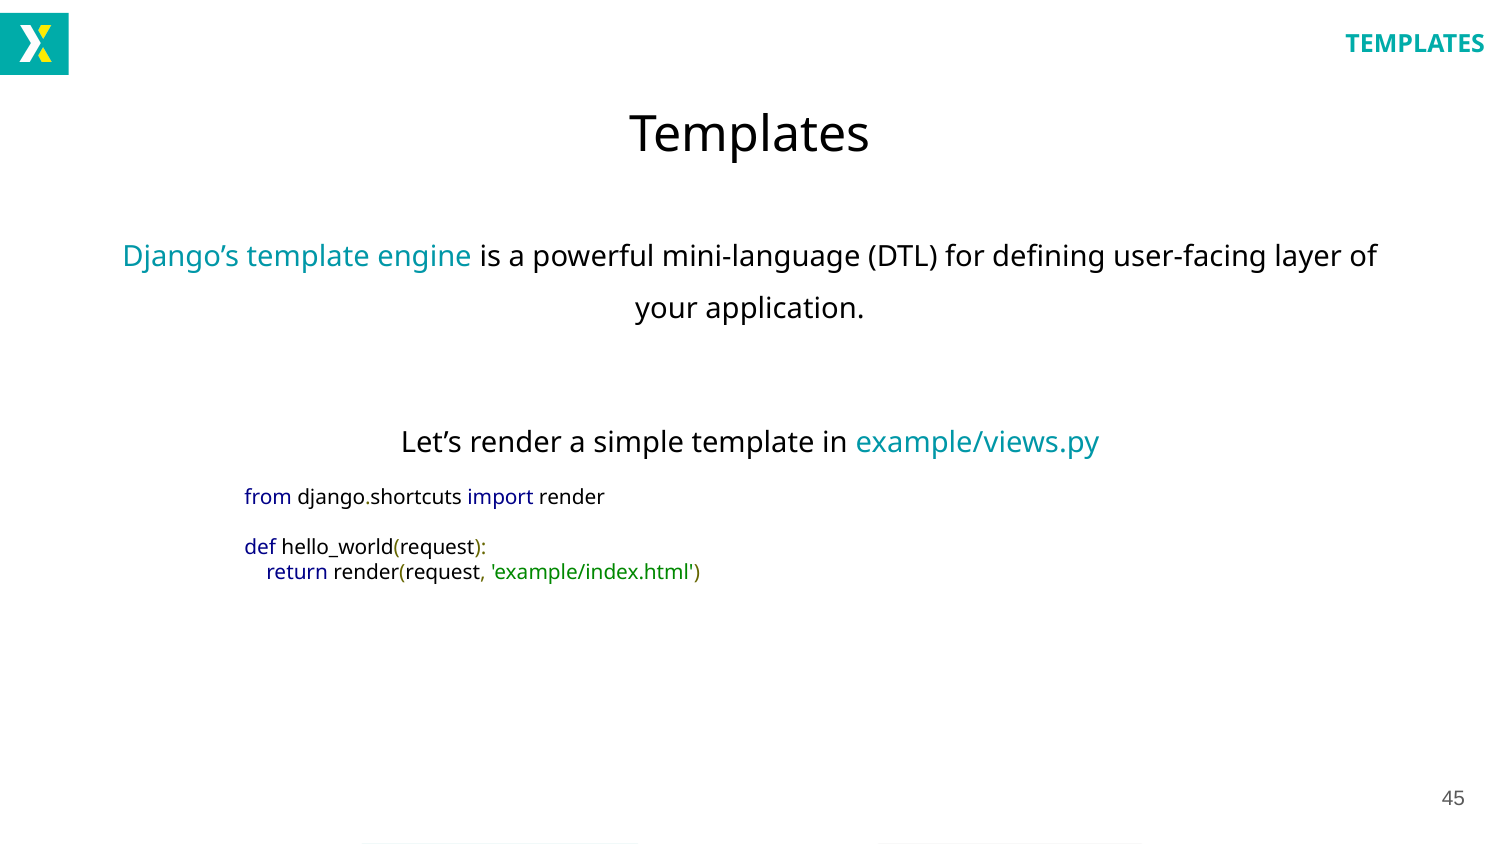

Templates
Django’s template engine is a powerful mini-language (DTL) for defining user-facing layer of your application.
Let’s render a simple template in example/views.py
from django.shortcuts import render
def hello_world(request):
 return render(request, 'example/index.html')